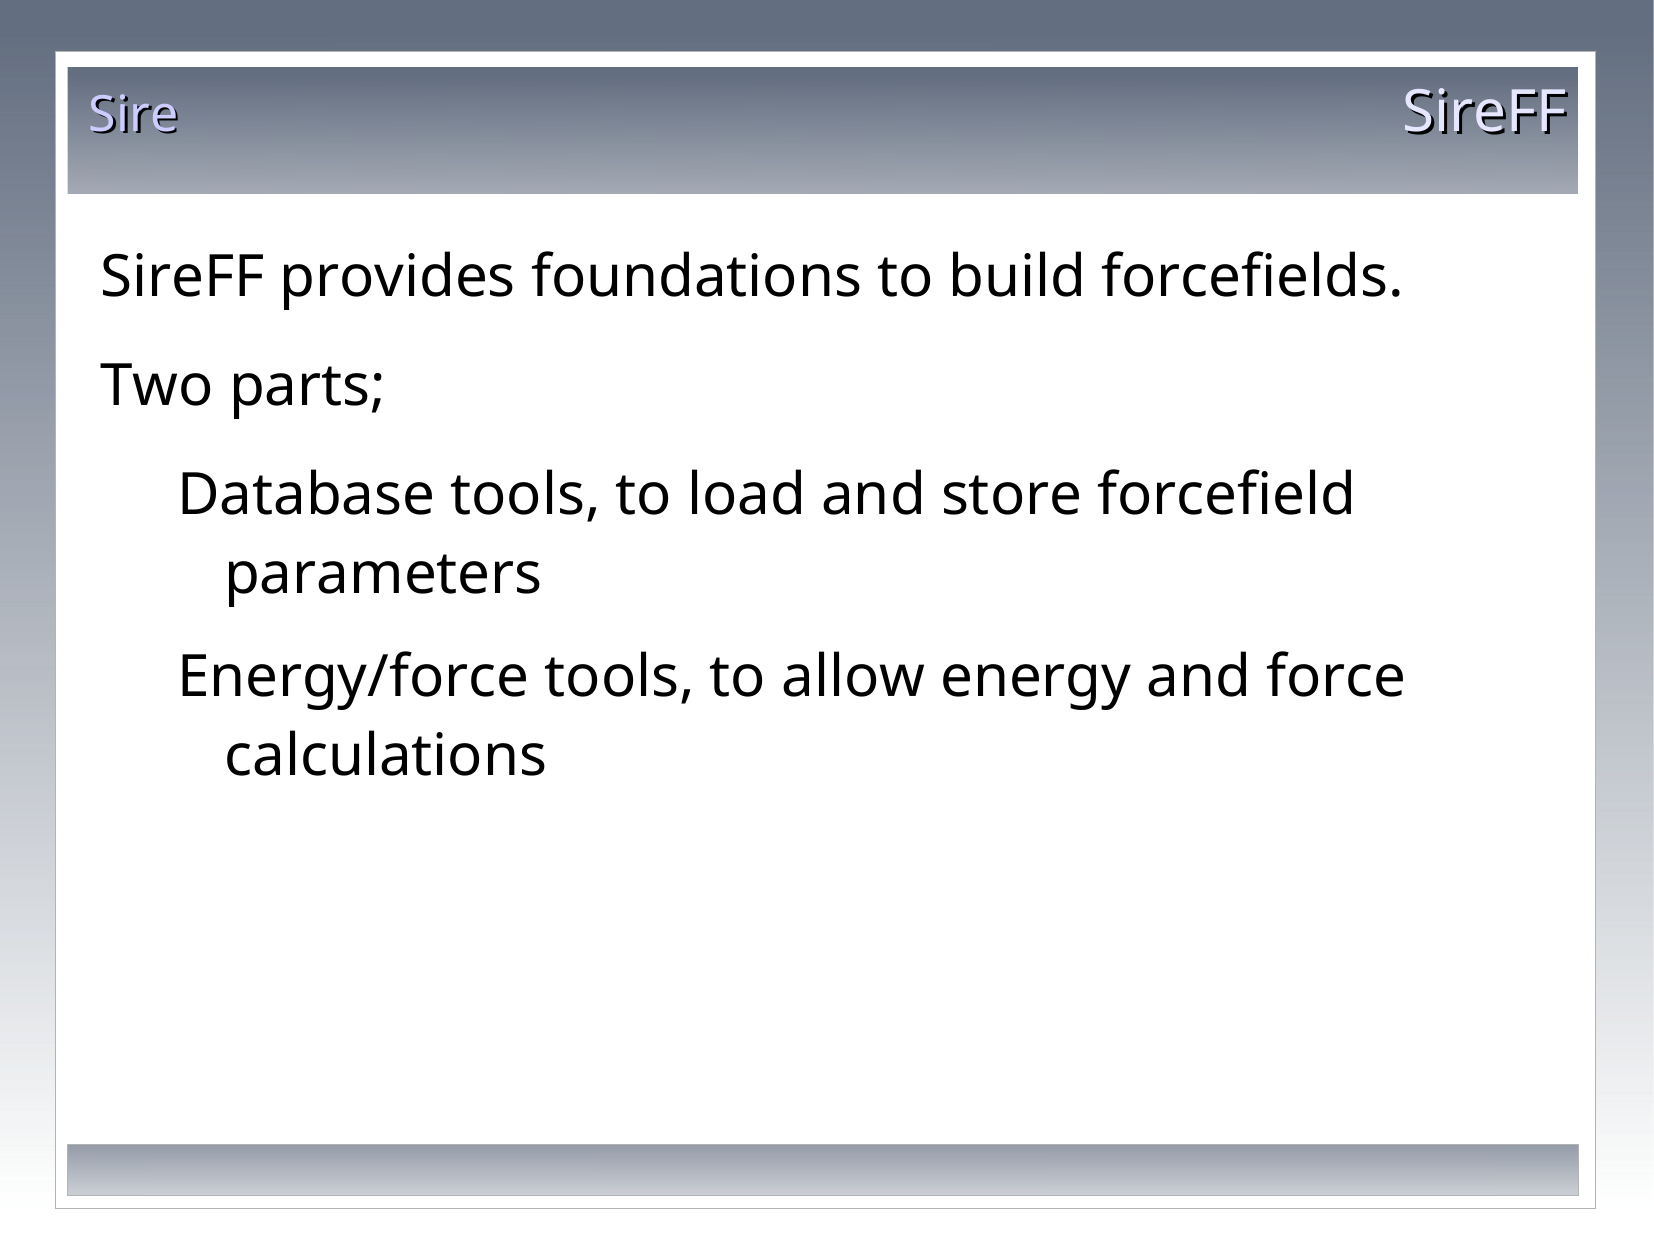

# SireFF
SireFF provides foundations to build forcefields.
Two parts;
Database tools, to load and store forcefield parameters
Energy/force tools, to allow energy and force calculations